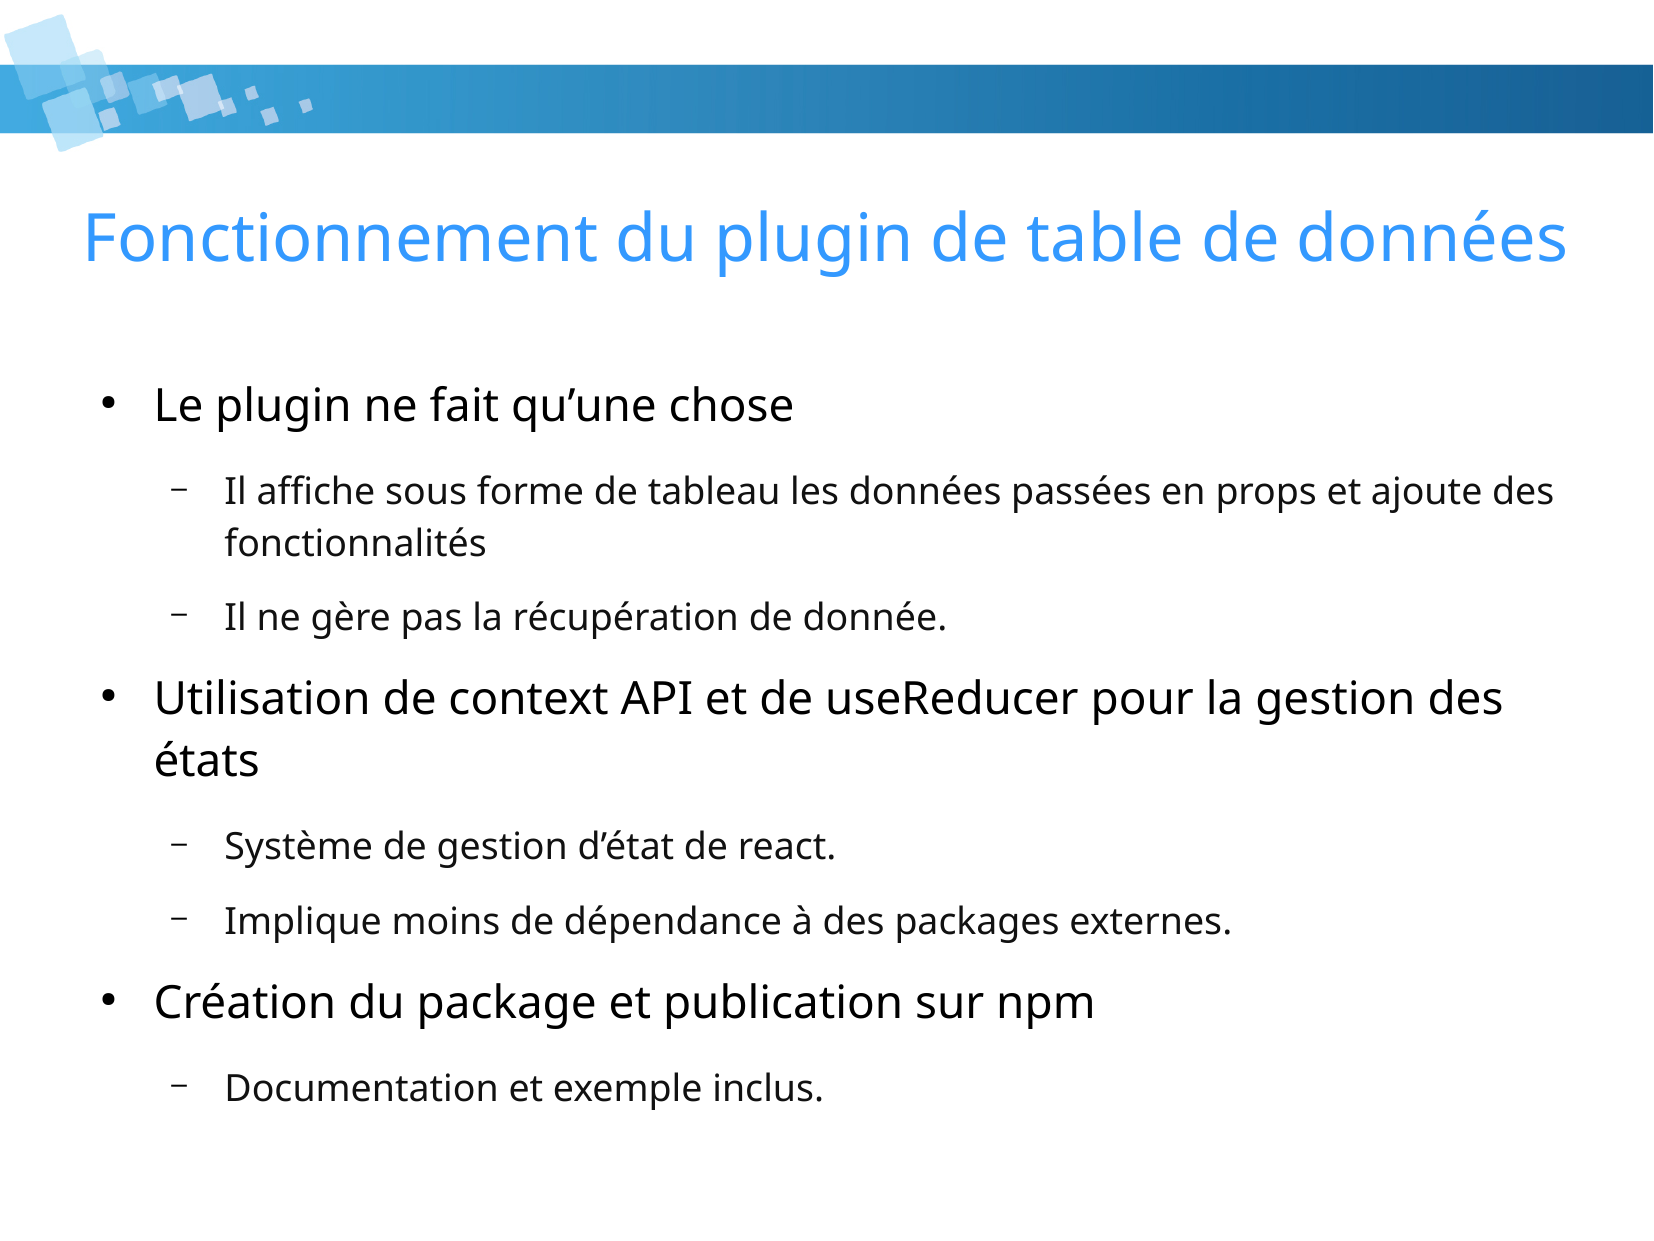

# Fonctionnement du plugin de table de données
Le plugin ne fait qu’une chose
Il affiche sous forme de tableau les données passées en props et ajoute des fonctionnalités
Il ne gère pas la récupération de donnée.
Utilisation de context API et de useReducer pour la gestion des états
Système de gestion d’état de react.
Implique moins de dépendance à des packages externes.
Création du package et publication sur npm
Documentation et exemple inclus.